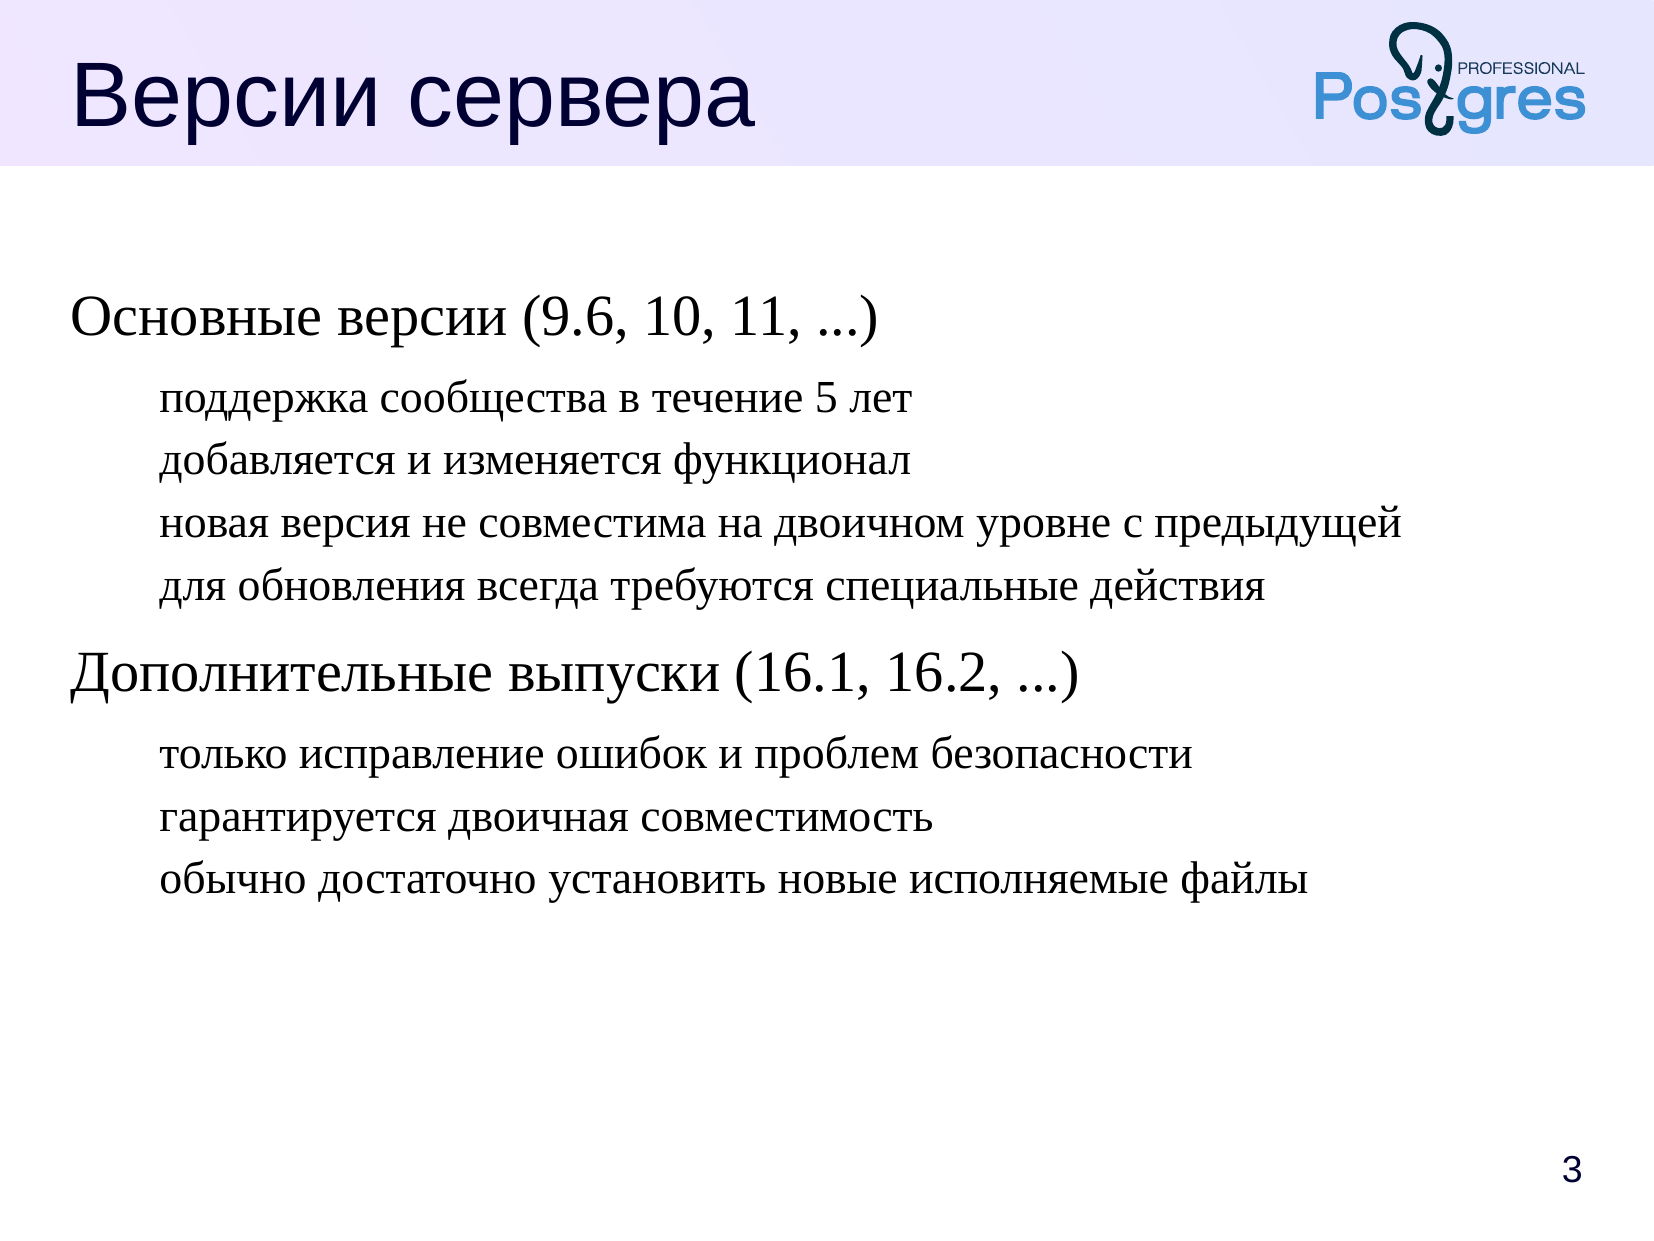

# Версии сервера
Основные версии (9.6, 10, 11, ...)
поддержка сообщества в течение 5 лет
добавляется и изменяется функционал
новая версия не совместима на двоичном уровне с предыдущей
для обновления всегда требуются специальные действия
Дополнительные выпуски (16.1, 16.2, ...)
только исправление ошибок и проблем безопасности
гарантируется двоичная совместимость
обычно достаточно установить новые исполняемые файлы